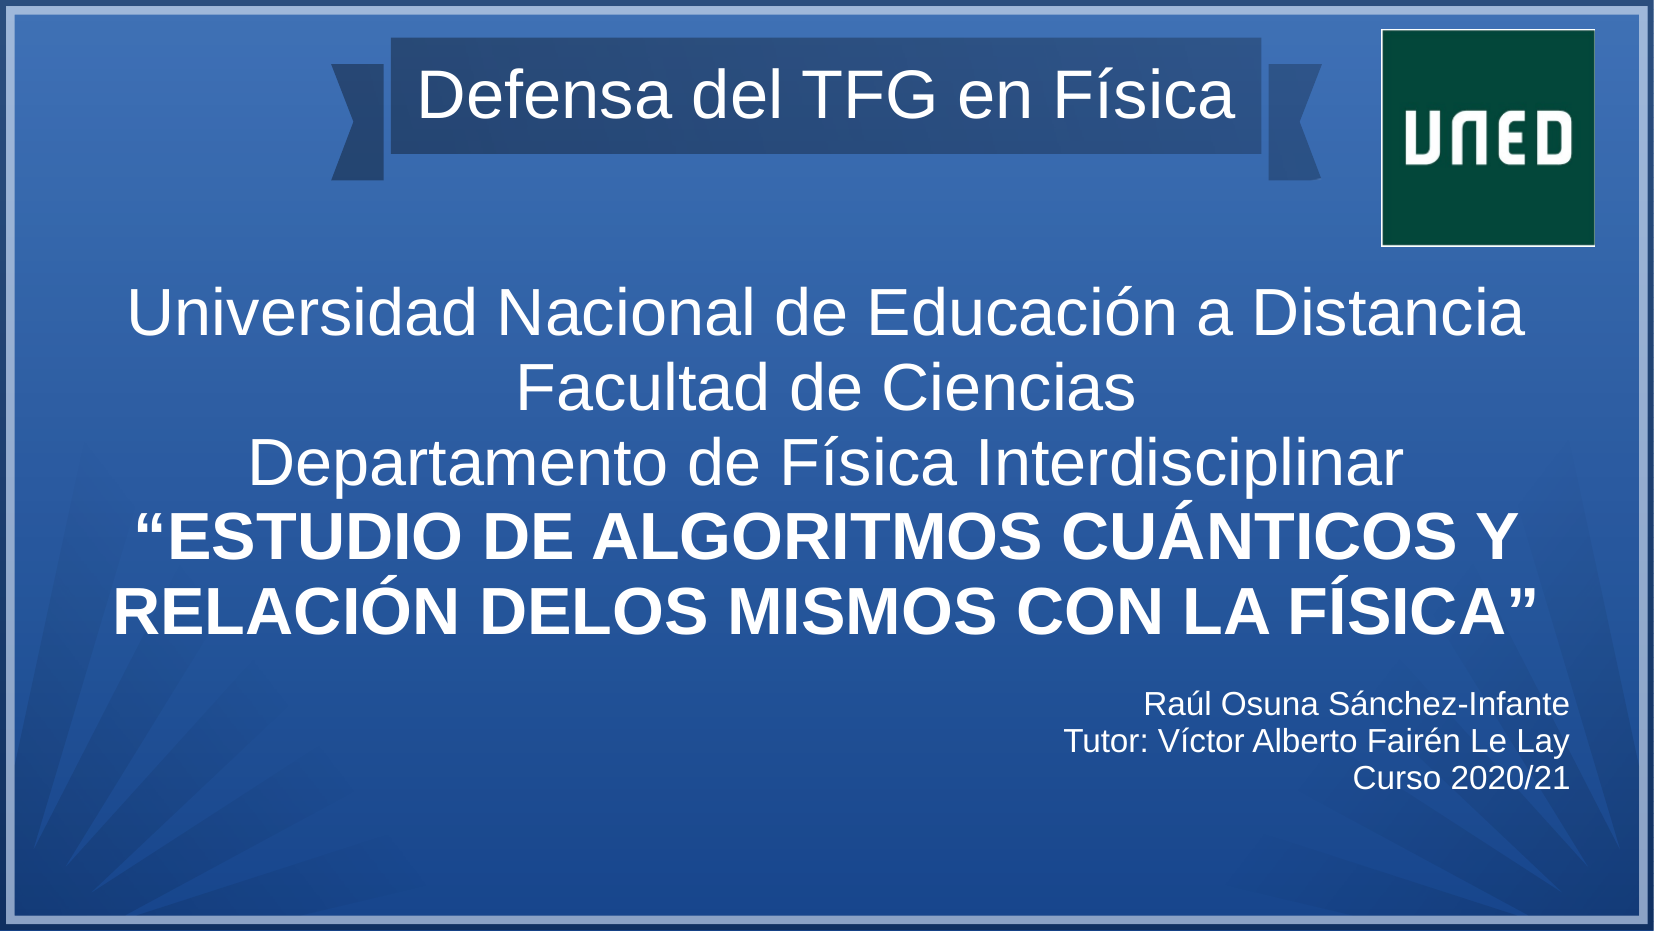

# Defensa del TFG en Física
Universidad Nacional de Educación a Distancia
Facultad de Ciencias
Departamento de Física Interdisciplinar
“ESTUDIO DE ALGORITMOS CUÁNTICOS Y RELACIÓN DELOS MISMOS CON LA FÍSICA”
Raúl Osuna Sánchez-Infante
Tutor: Víctor Alberto Fairén Le Lay
Curso 2020/21